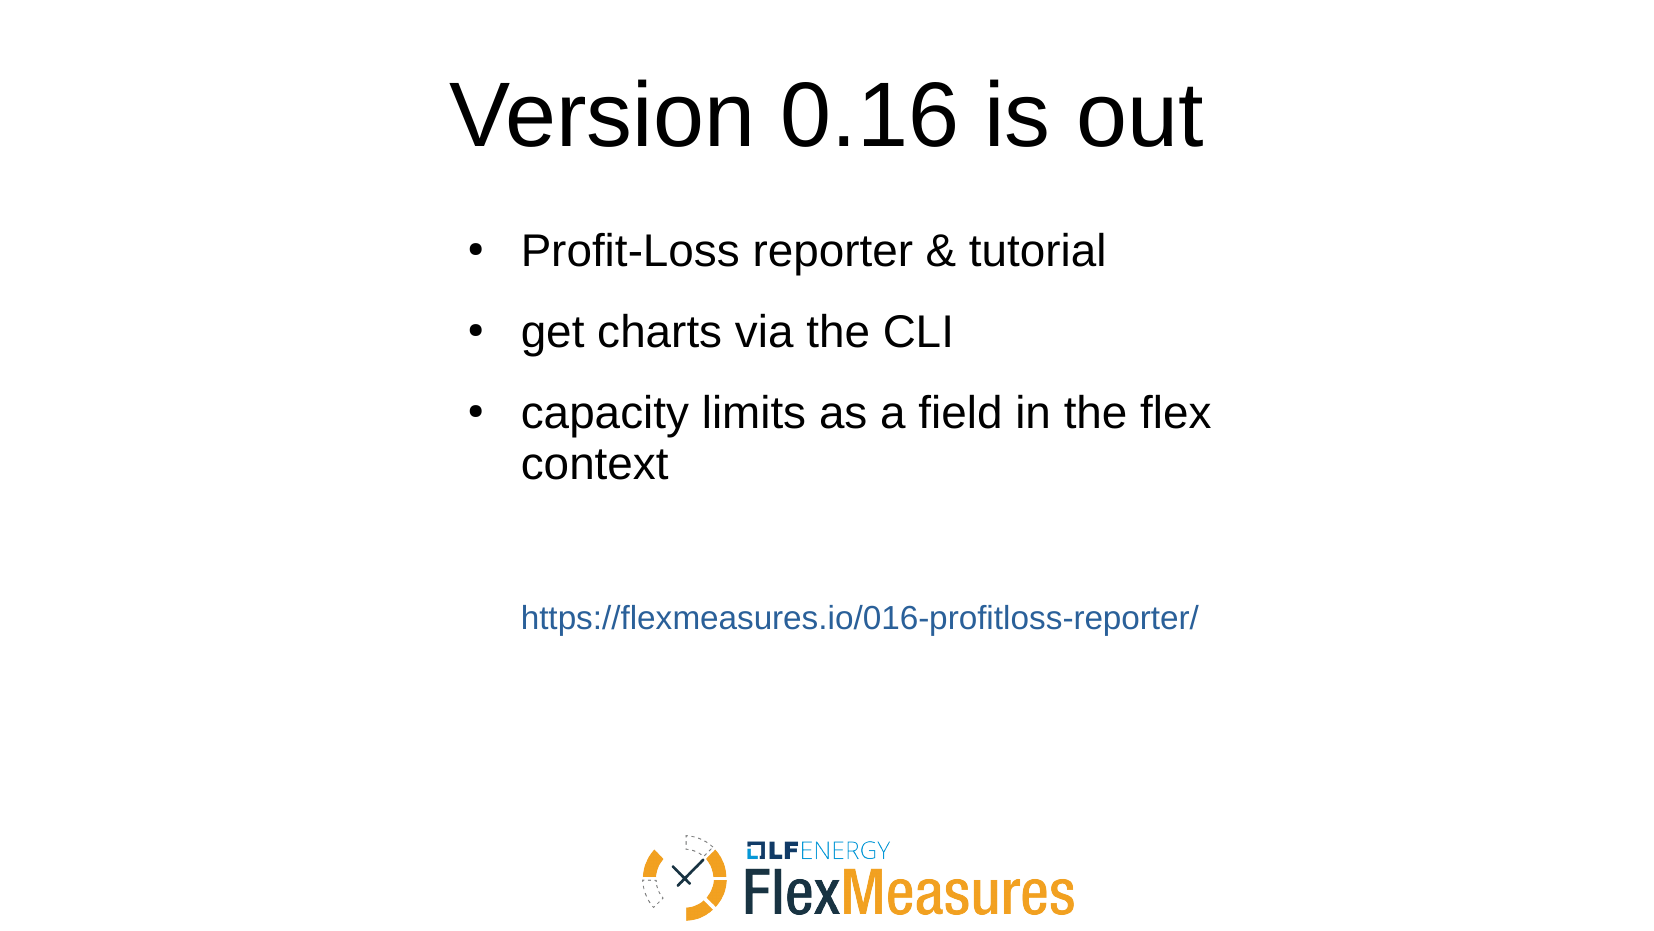

# Version 0.16 is out
Profit-Loss reporter & tutorial
get charts via the CLI
capacity limits as a field in the flex context
https://flexmeasures.io/016-profitloss-reporter/